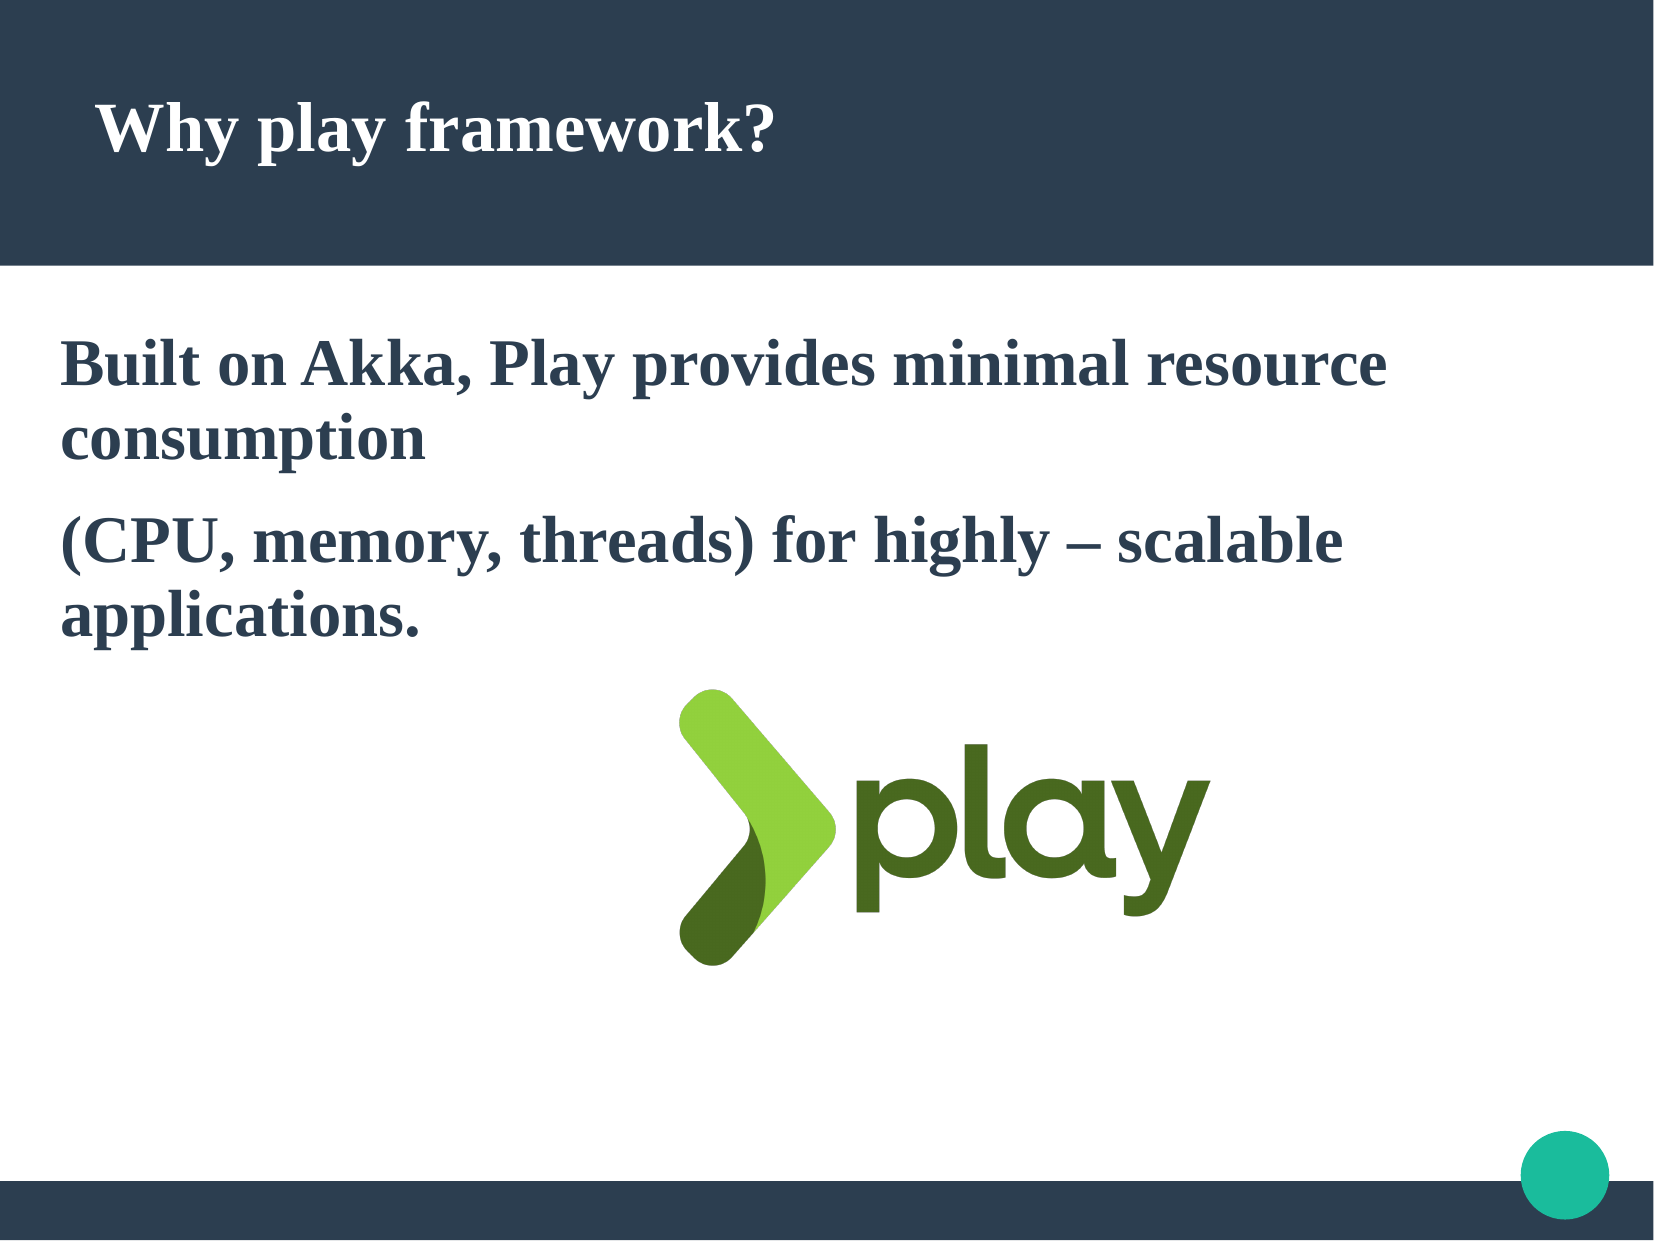

# Why play framework?
Built on Akka, Play provides minimal resource consumption
(CPU, memory, threads) for highly – scalable applications.